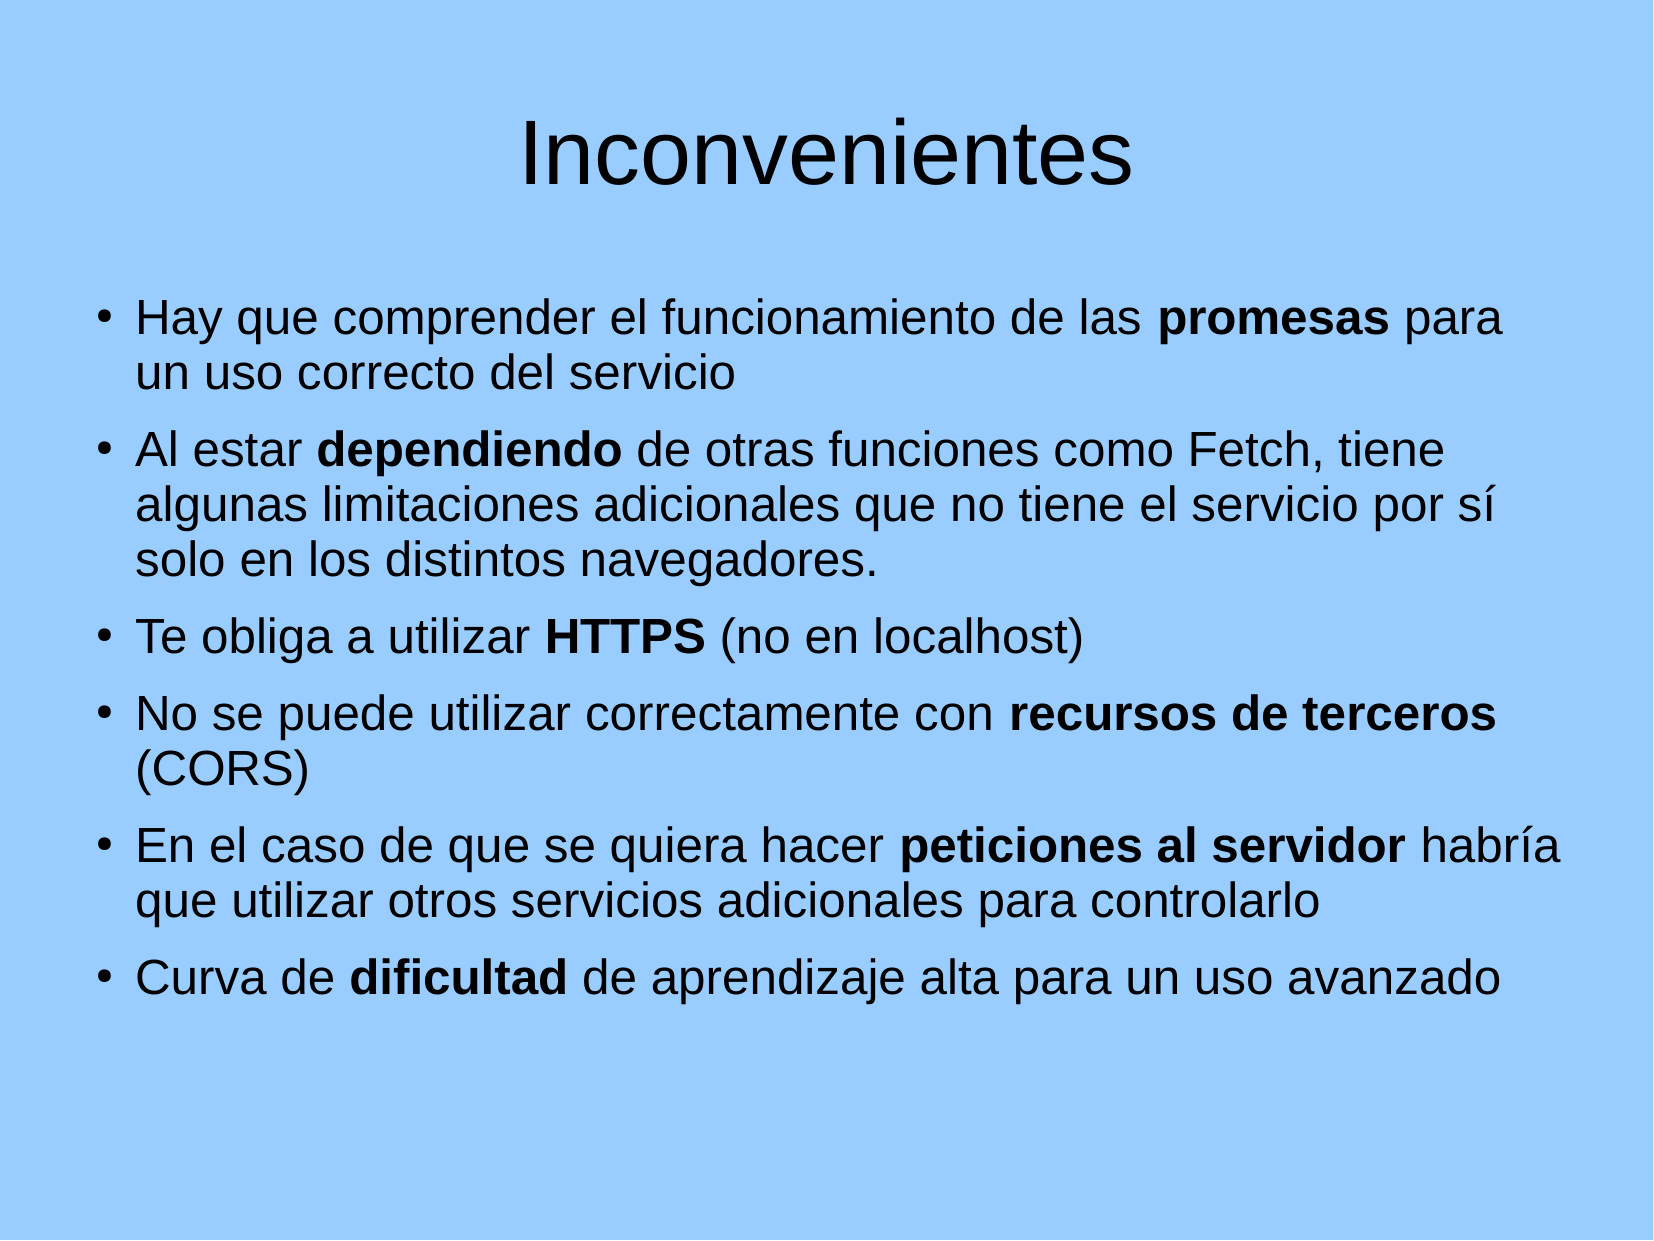

# Inconvenientes
Hay que comprender el funcionamiento de las promesas para un uso correcto del servicio
Al estar dependiendo de otras funciones como Fetch, tiene algunas limitaciones adicionales que no tiene el servicio por sí solo en los distintos navegadores.
Te obliga a utilizar HTTPS (no en localhost)
No se puede utilizar correctamente con recursos de terceros (CORS)
En el caso de que se quiera hacer peticiones al servidor habría que utilizar otros servicios adicionales para controlarlo
Curva de dificultad de aprendizaje alta para un uso avanzado